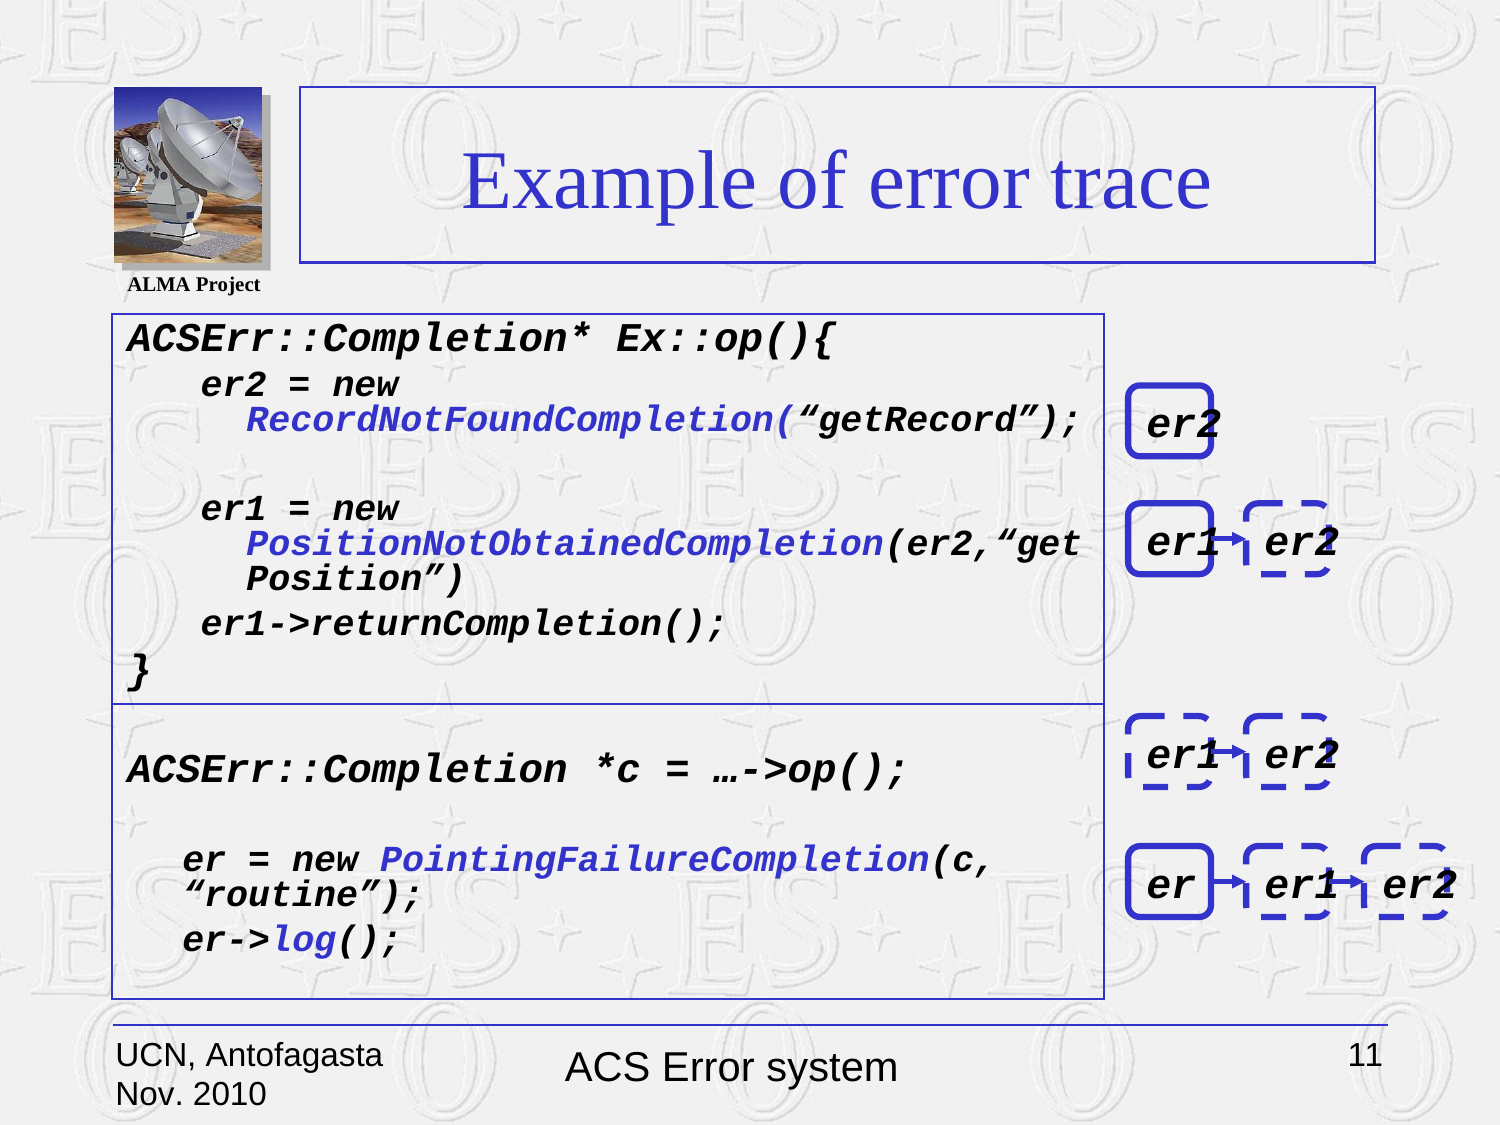

# Example of error trace
ACSErr::Completion* Ex::op(){
er2 = new RecordNotFoundCompletion(“getRecord”);
er1 = new PositionNotObtainedCompletion(er2,“getPosition”)
er1->returnCompletion();
}
ACSErr::Completion *c = …->op();
	er = new PointingFailureCompletion(c, “routine”);
	er->log();
er2
er1
er2
er1
er2
er
er1
er2
11